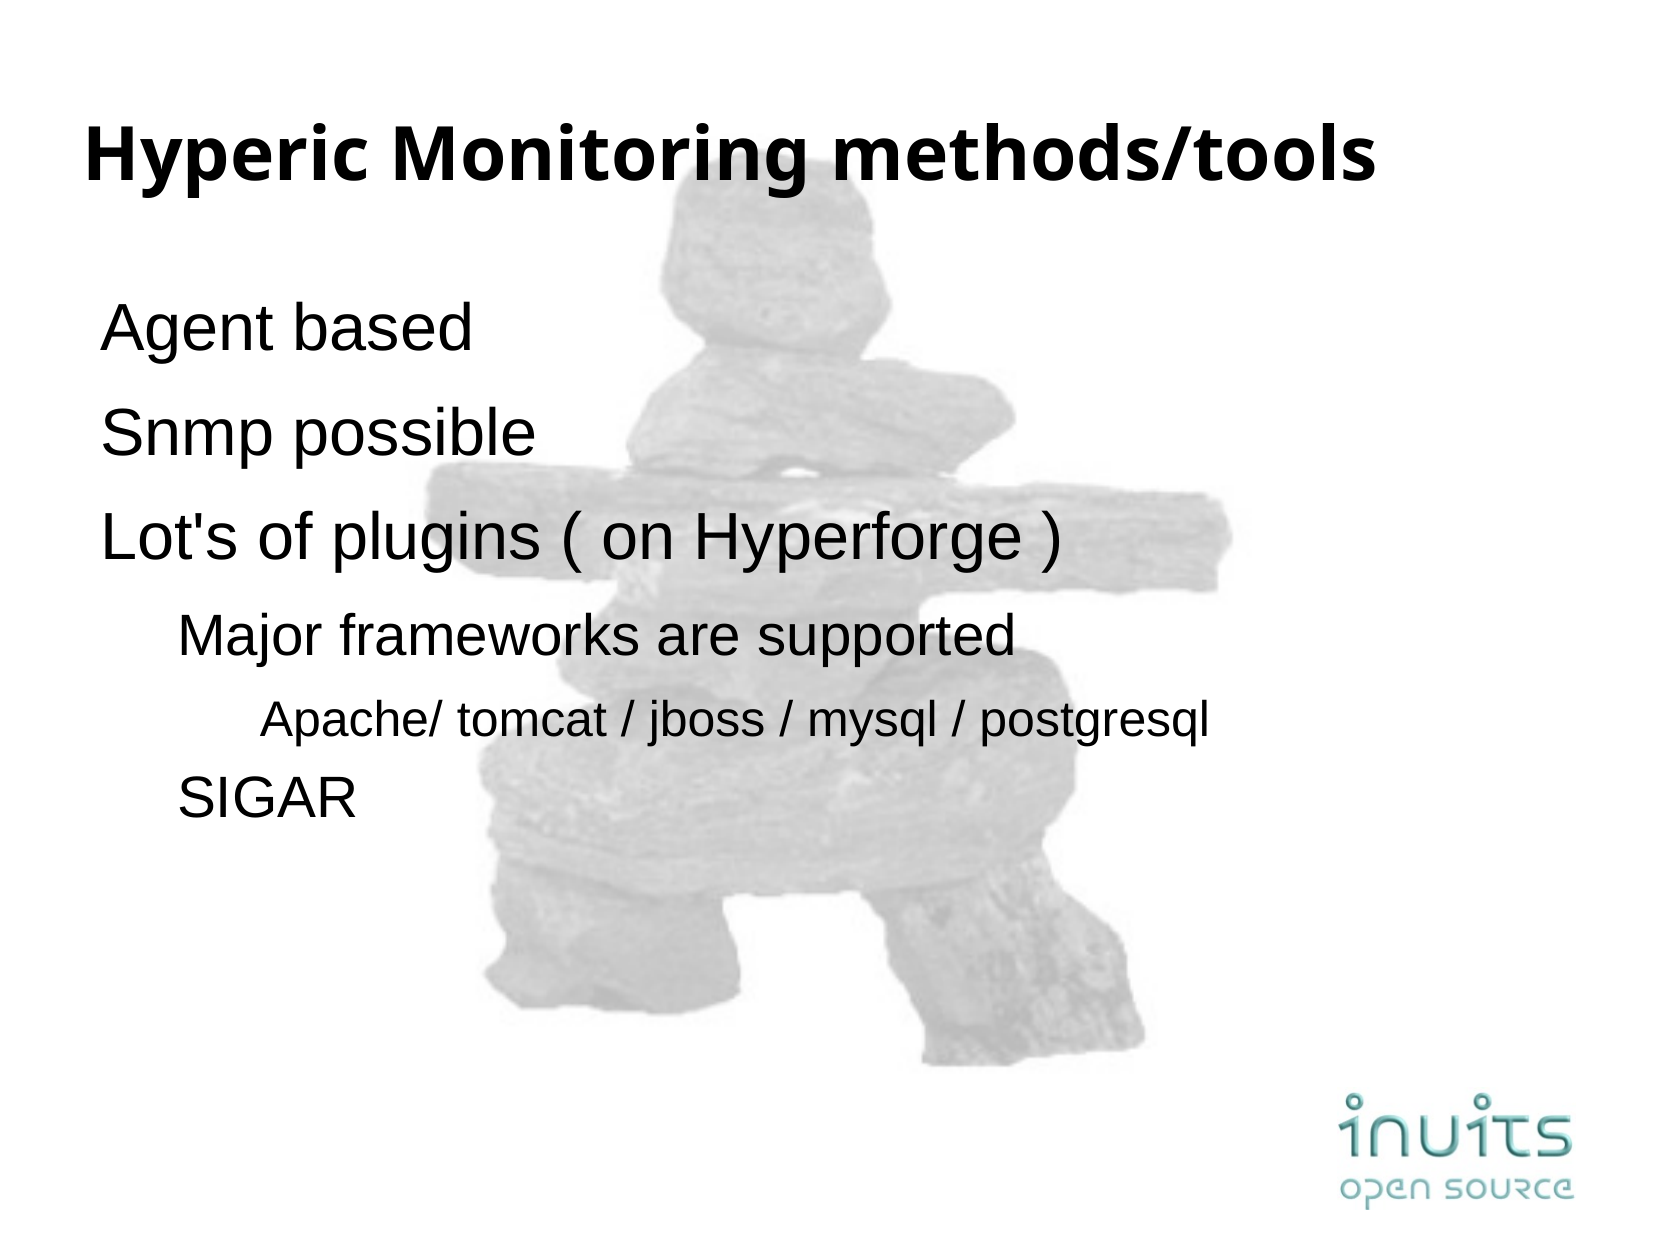

# Hyperic Monitoring methods/tools
Agent based
Snmp possible
Lot's of plugins ( on Hyperforge )
Major frameworks are supported
Apache/ tomcat / jboss / mysql / postgresql
SIGAR
59